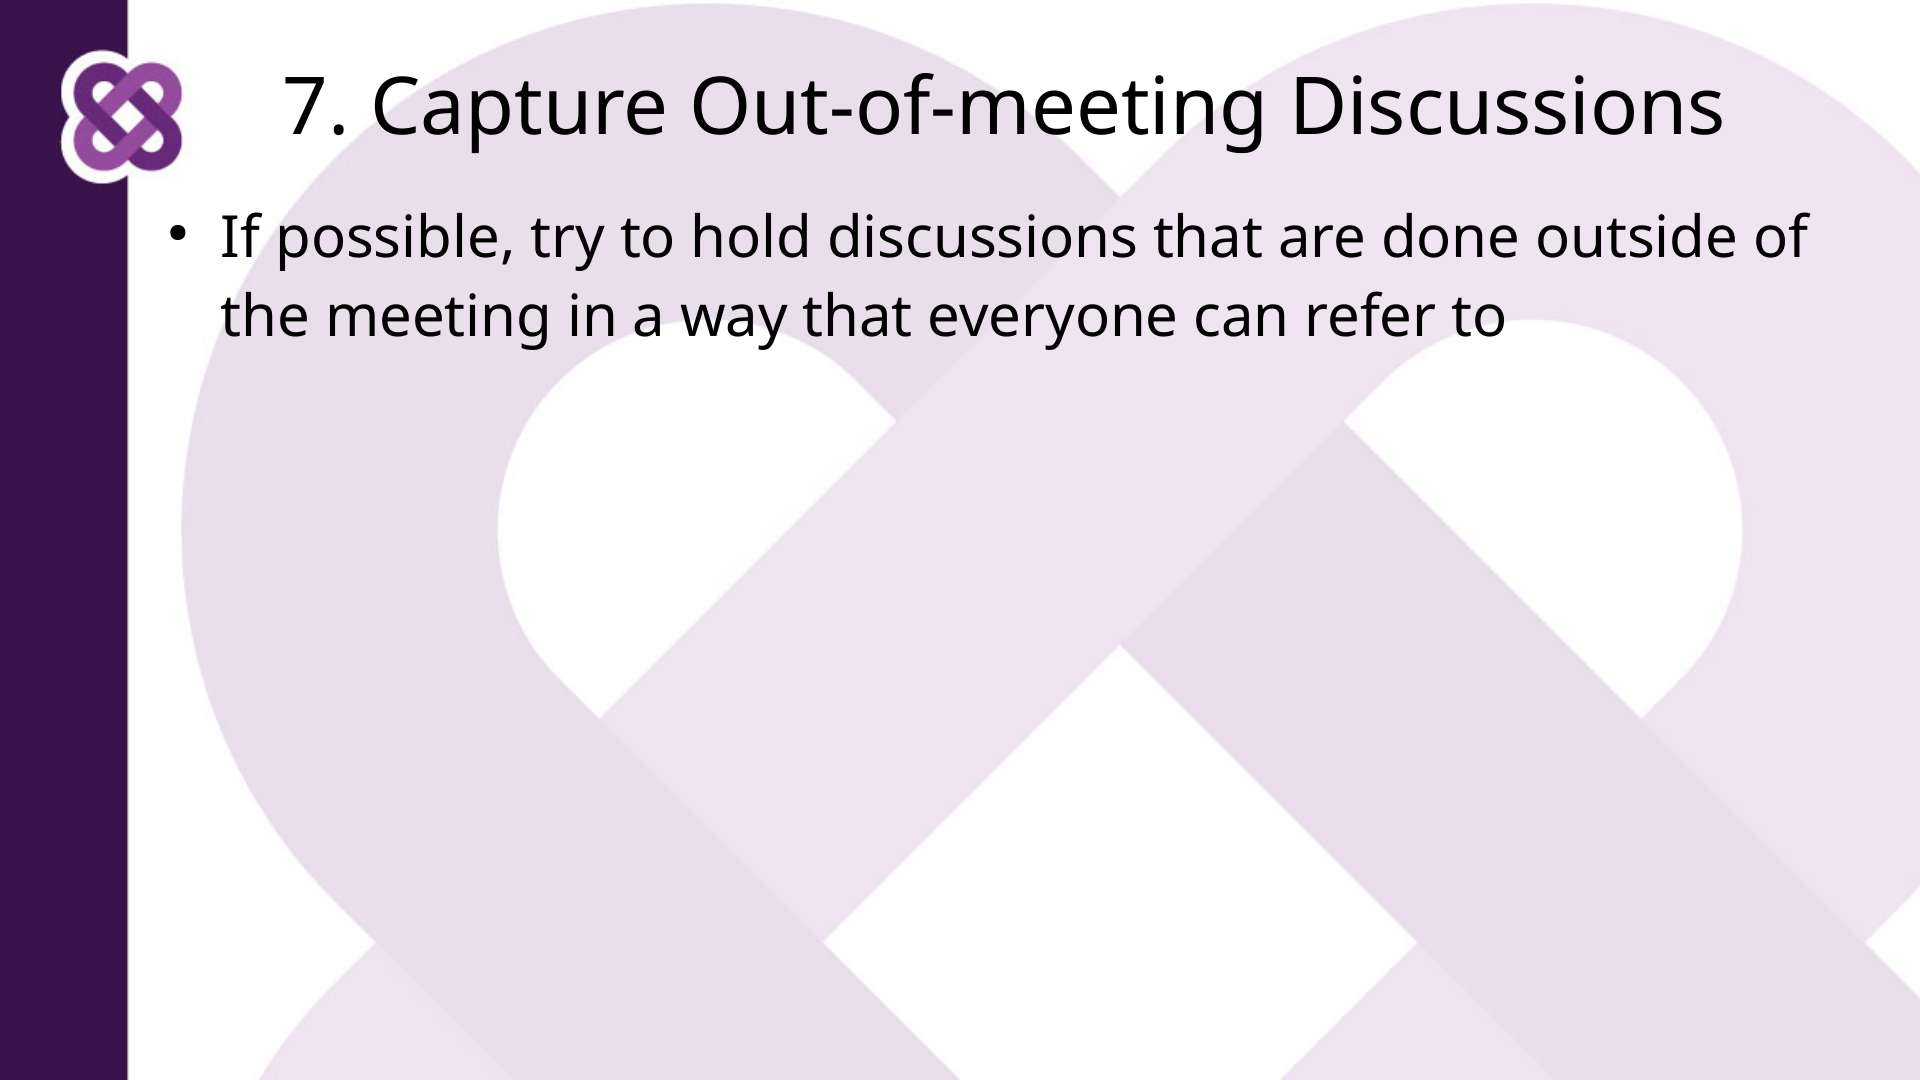

# 7. Capture Out-of-meeting Discussions
If possible, try to hold discussions that are done outside of the meeting in a way that everyone can refer to